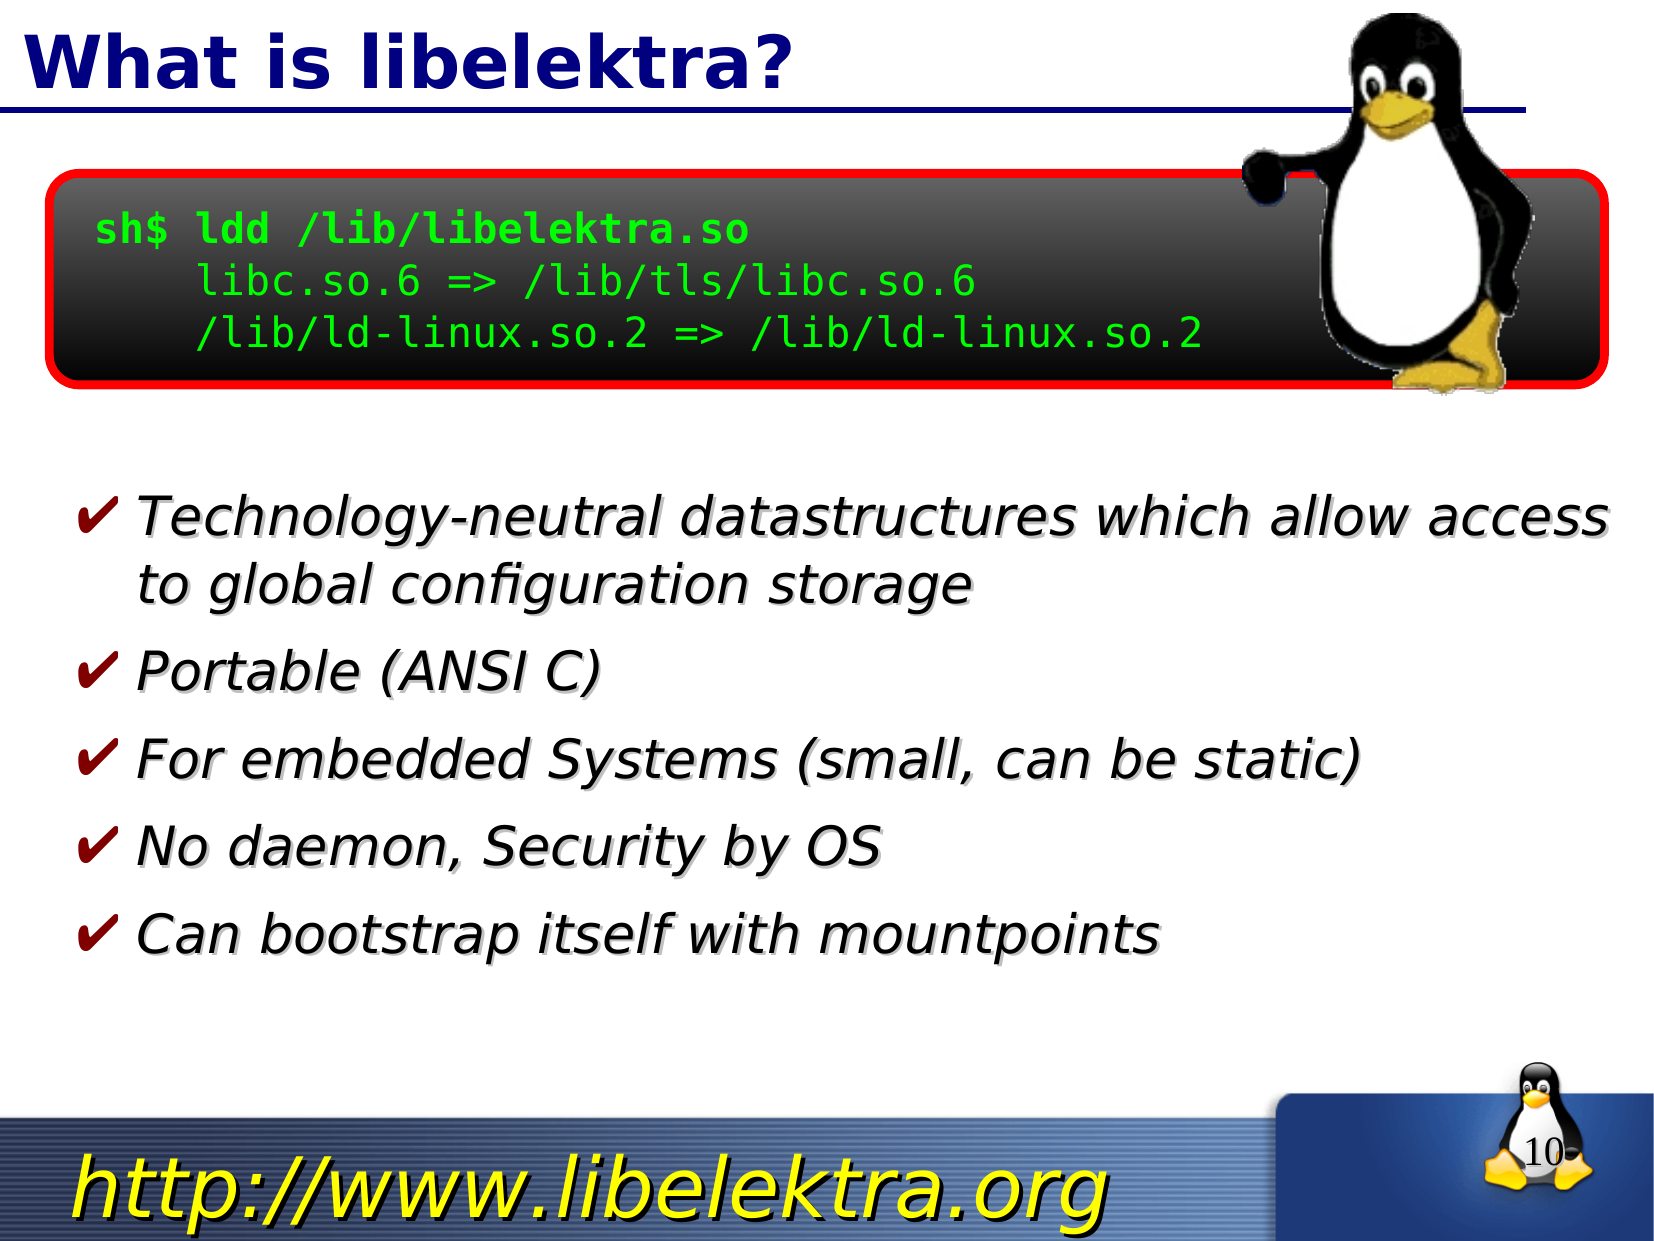

What is libelektra?
sh$ ldd /lib/libelektra.so
 libc.so.6 => /lib/tls/libc.so.6
 /lib/ld-linux.so.2 => /lib/ld-linux.so.2
# Technology-neutral datastructures which allow access to global configuration storage
Portable (ANSI C)
For embedded Systems (small, can be static)
No daemon, Security by OS
Can bootstrap itself with mountpoints